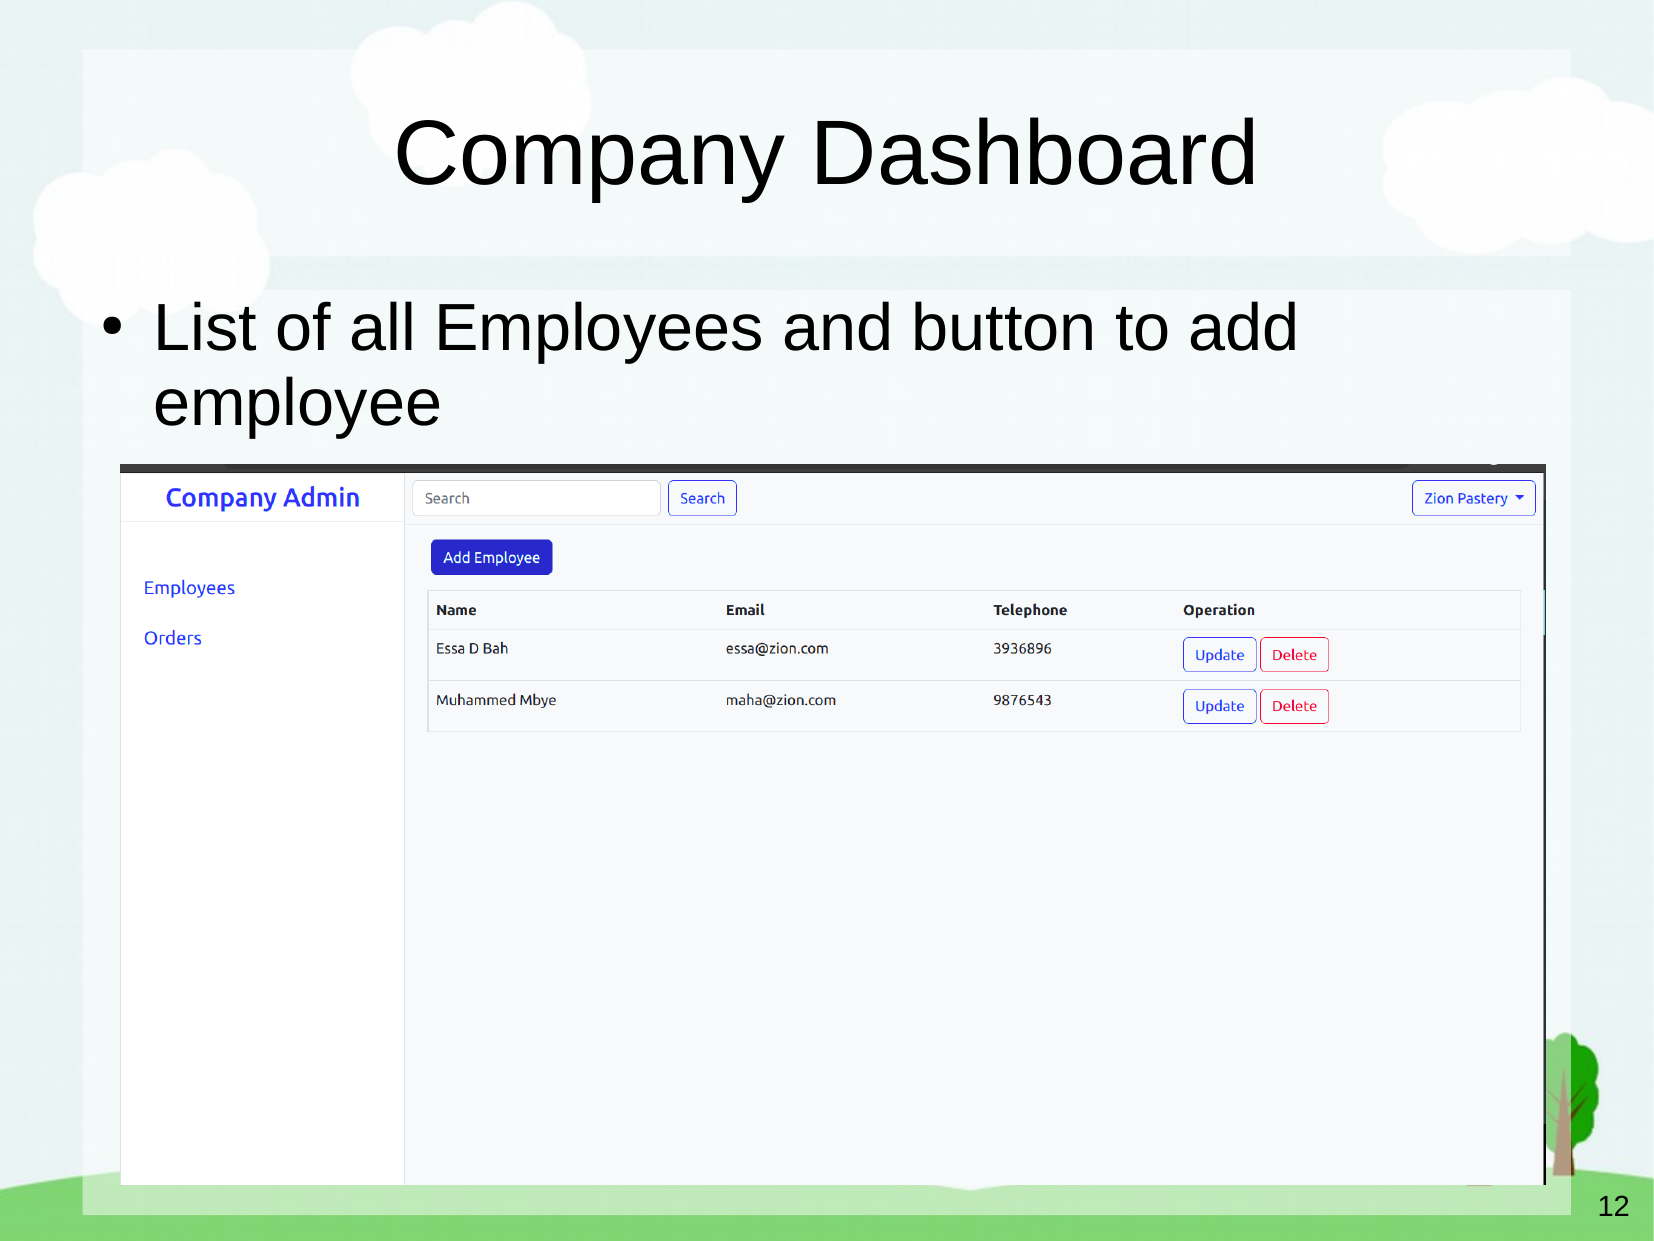

# Company Dashboard
List of all Employees and button to add employee
12